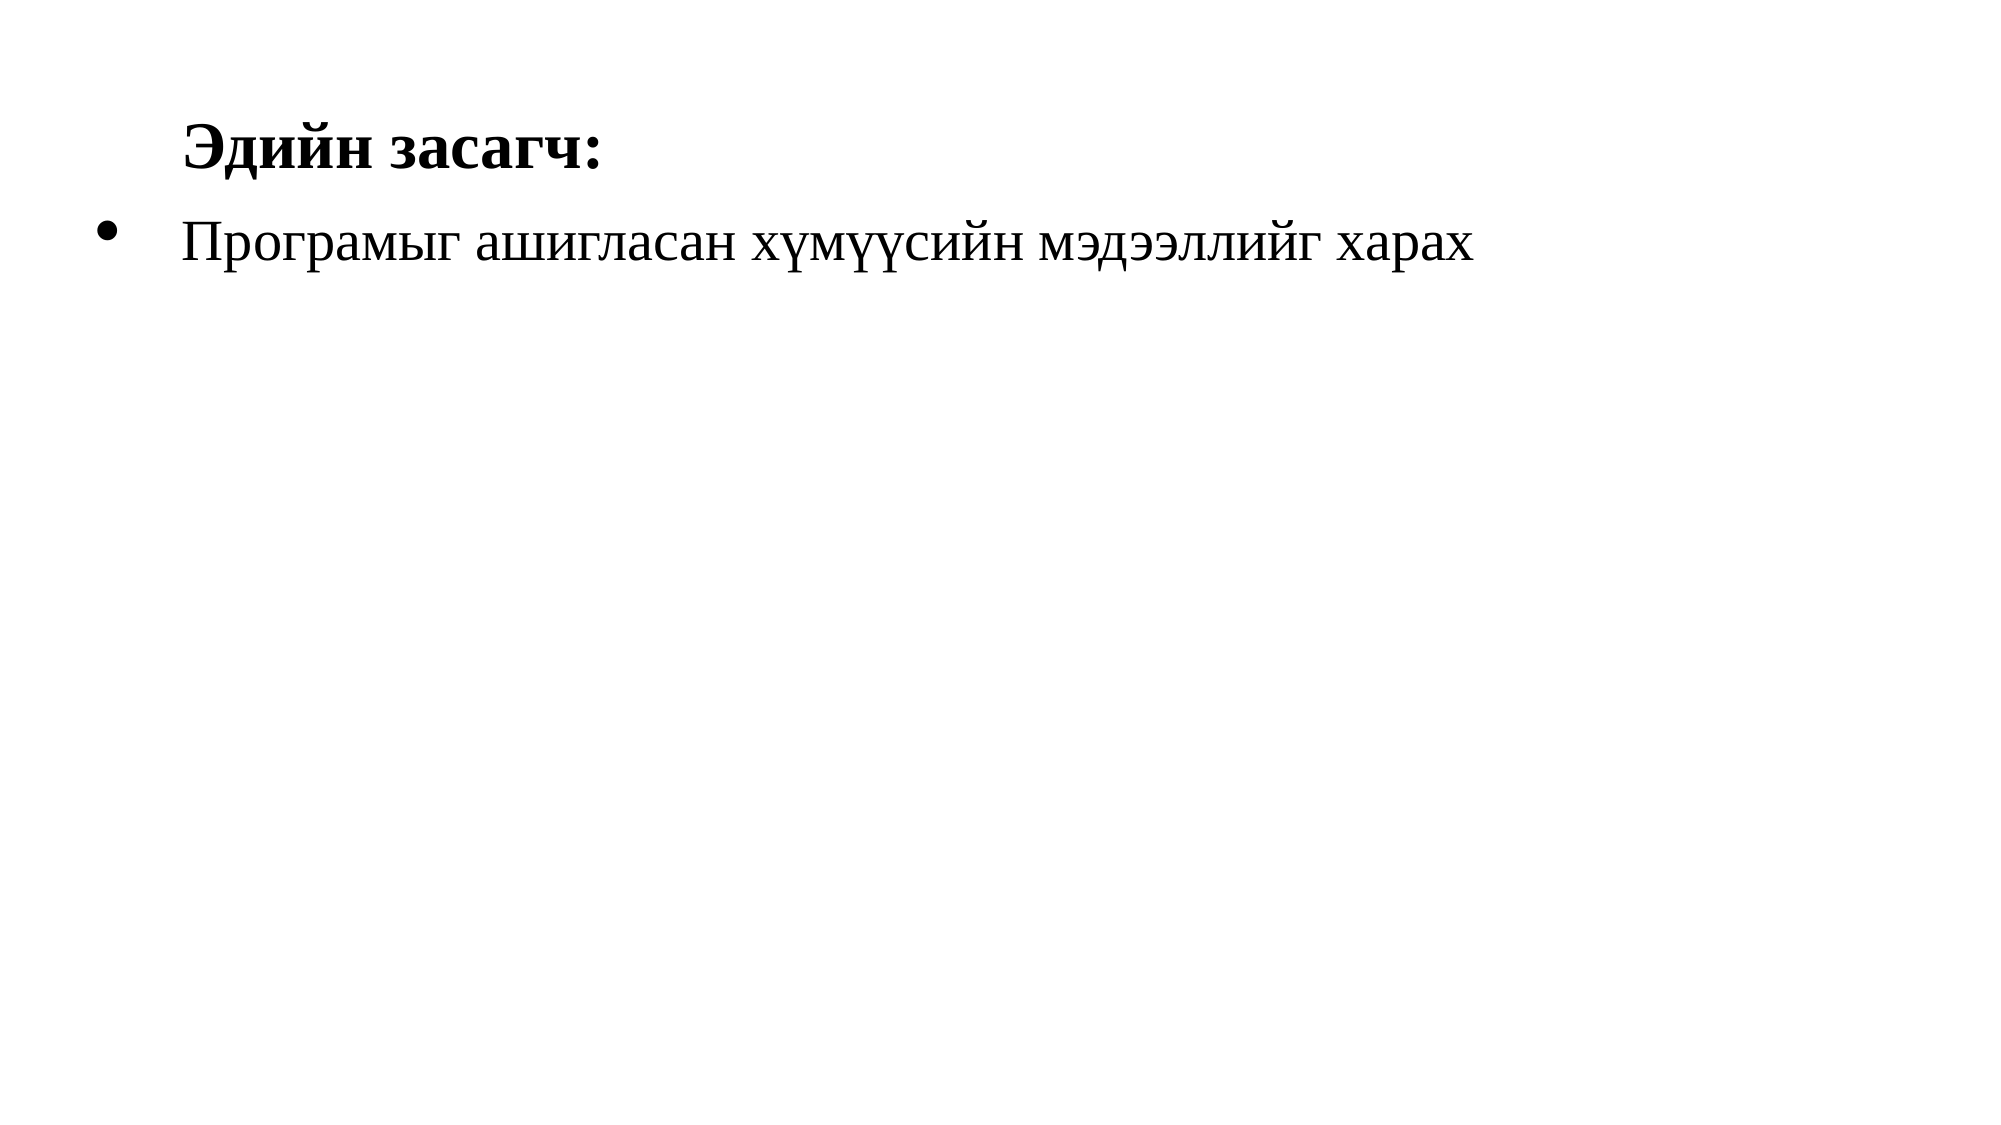

Эдийн засагч:
Програмыг ашигласан хүмүүсийн мэдээллийг харах